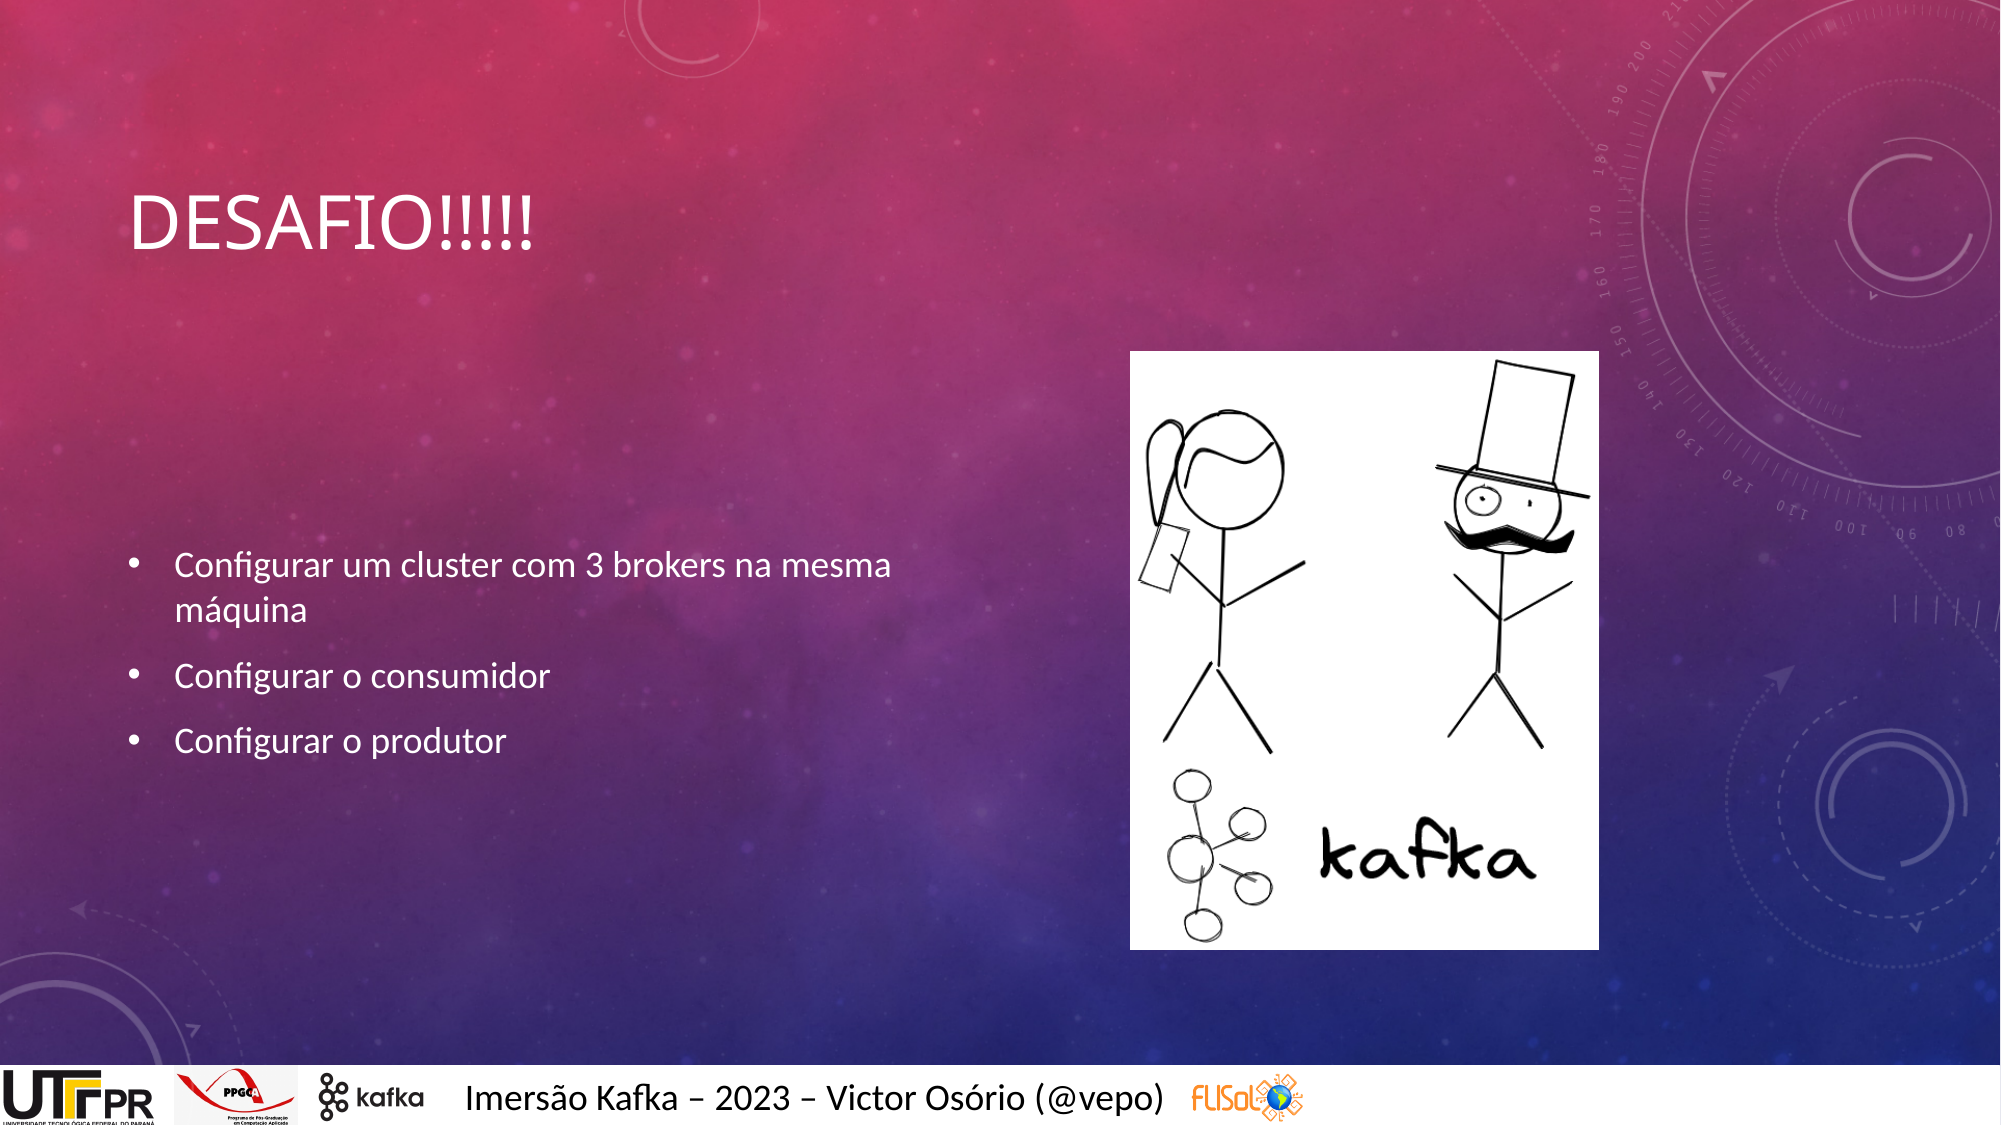

# DESAFIO!!!!!
Configurar um cluster com 3 brokers na mesma máquina
Configurar o consumidor
Configurar o produtor